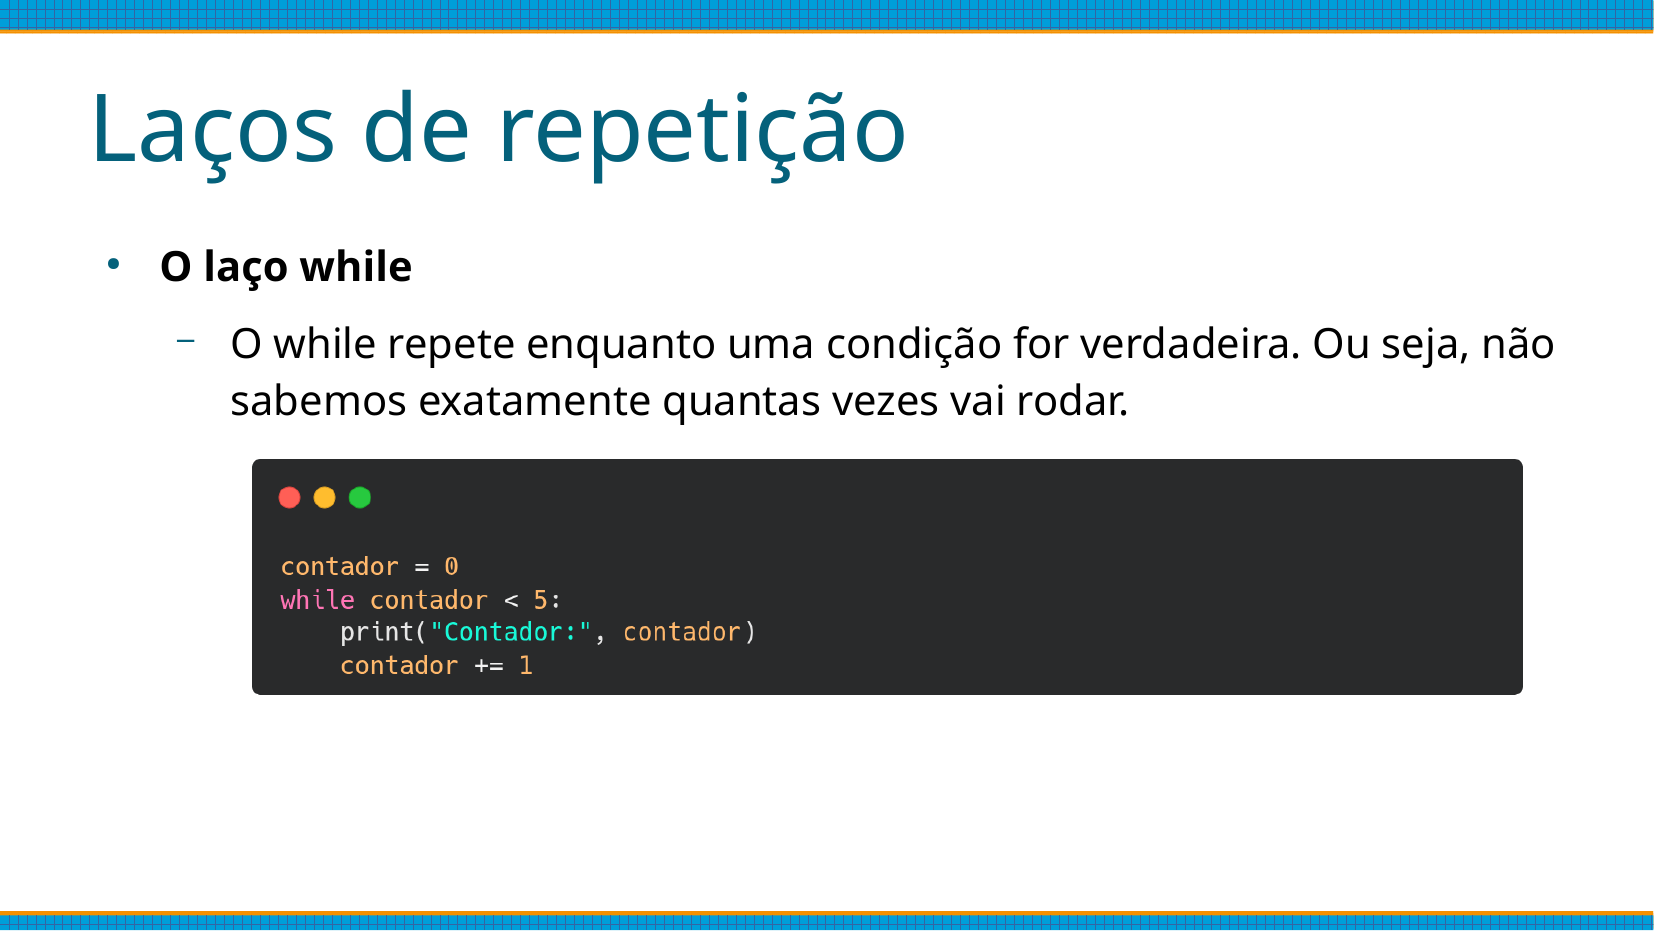

# Laços de repetição
O laço while
O while repete enquanto uma condição for verdadeira. Ou seja, não sabemos exatamente quantas vezes vai rodar.